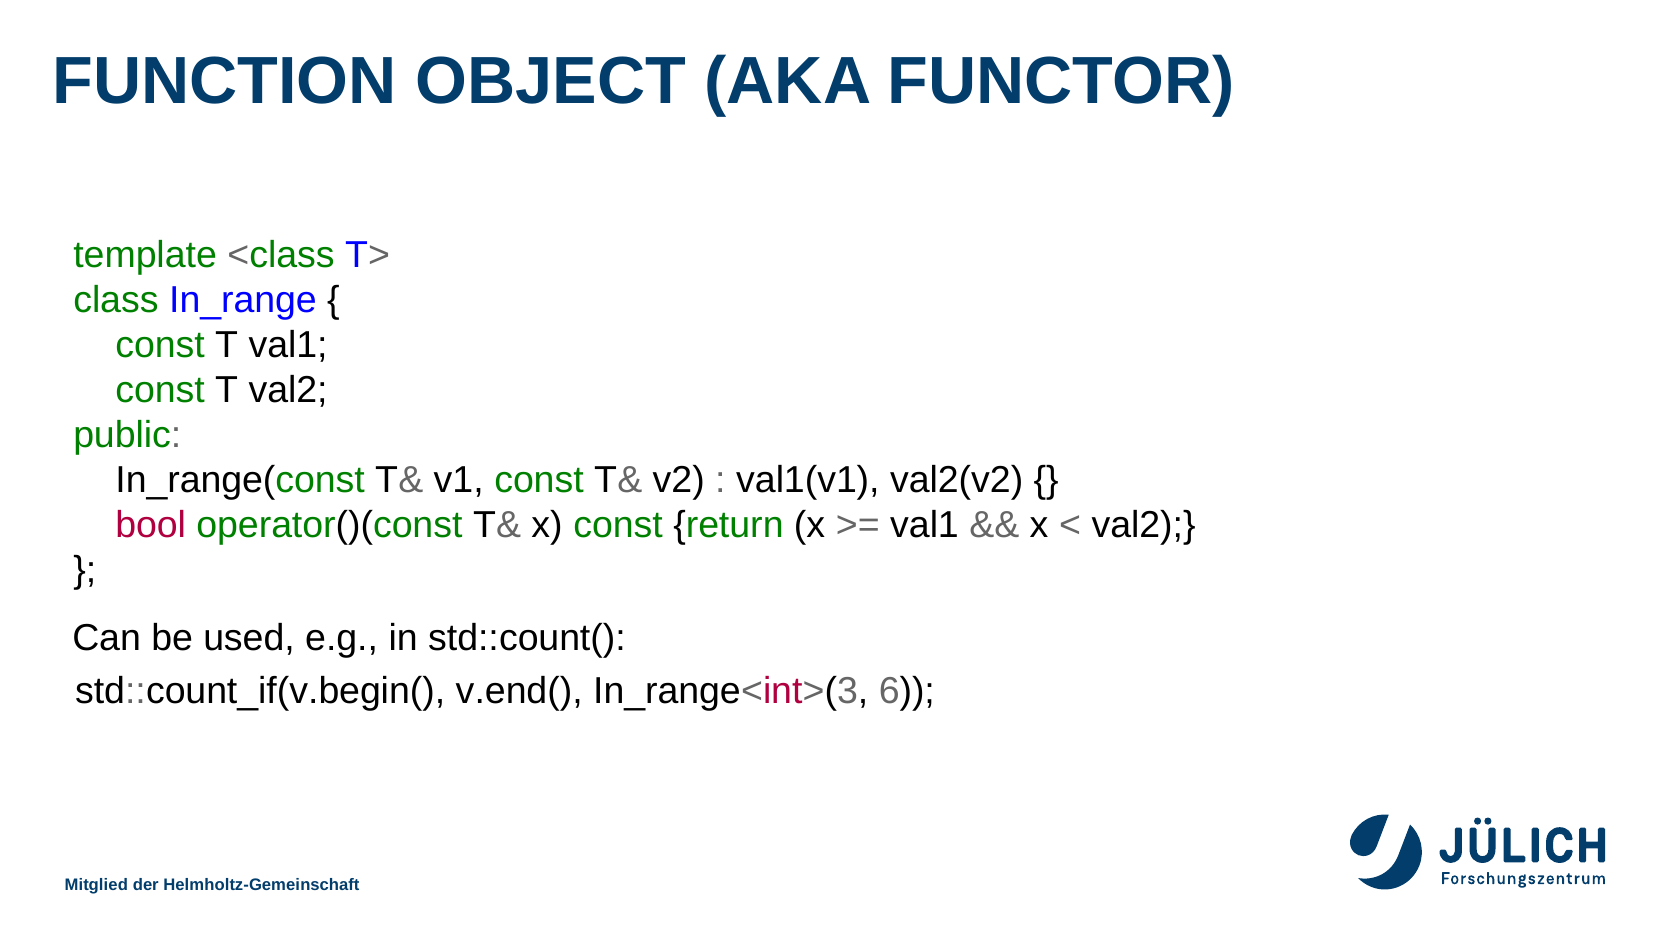

# Function Object (aka Functor)
template <class T>
class In_range {
 const T val1;
 const T val2;
public:
 In_range(const T& v1, const T& v2) : val1(v1), val2(v2) {}
 bool operator()(const T& x) const {return (x >= val1 && x < val2);}
};
Can be used, e.g., in std::count():
std::count_if(v.begin(), v.end(), In_range<int>(3, 6));